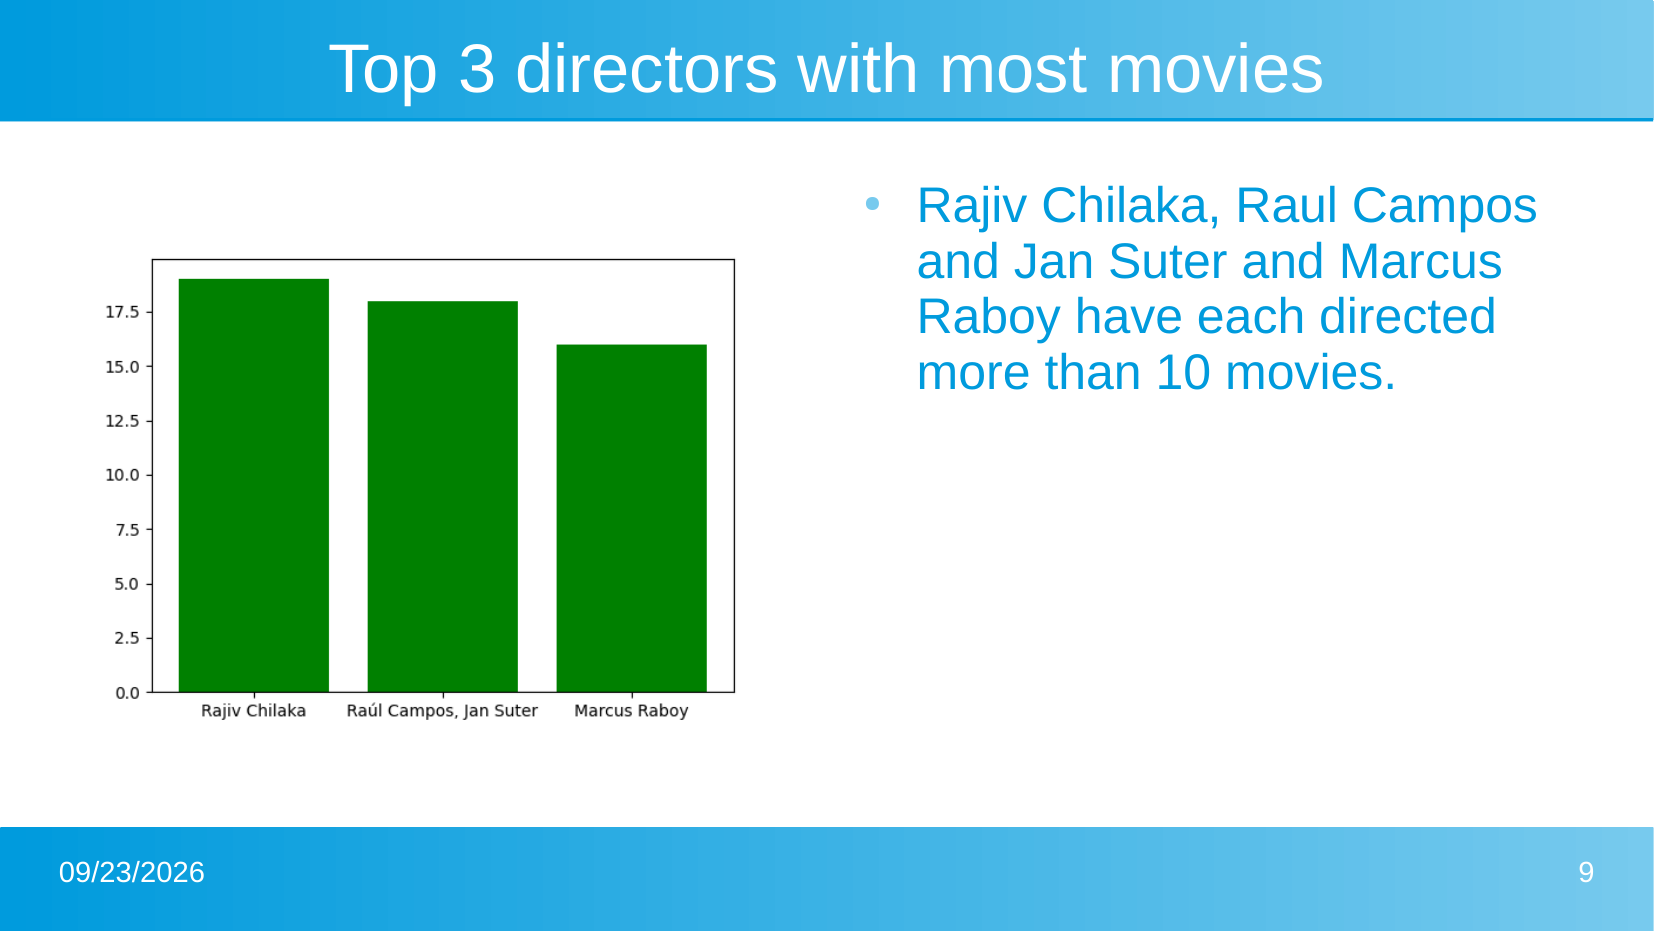

# Top 3 directors with most movies
Rajiv Chilaka, Raul Campos and Jan Suter and Marcus Raboy have each directed more than 10 movies.
9